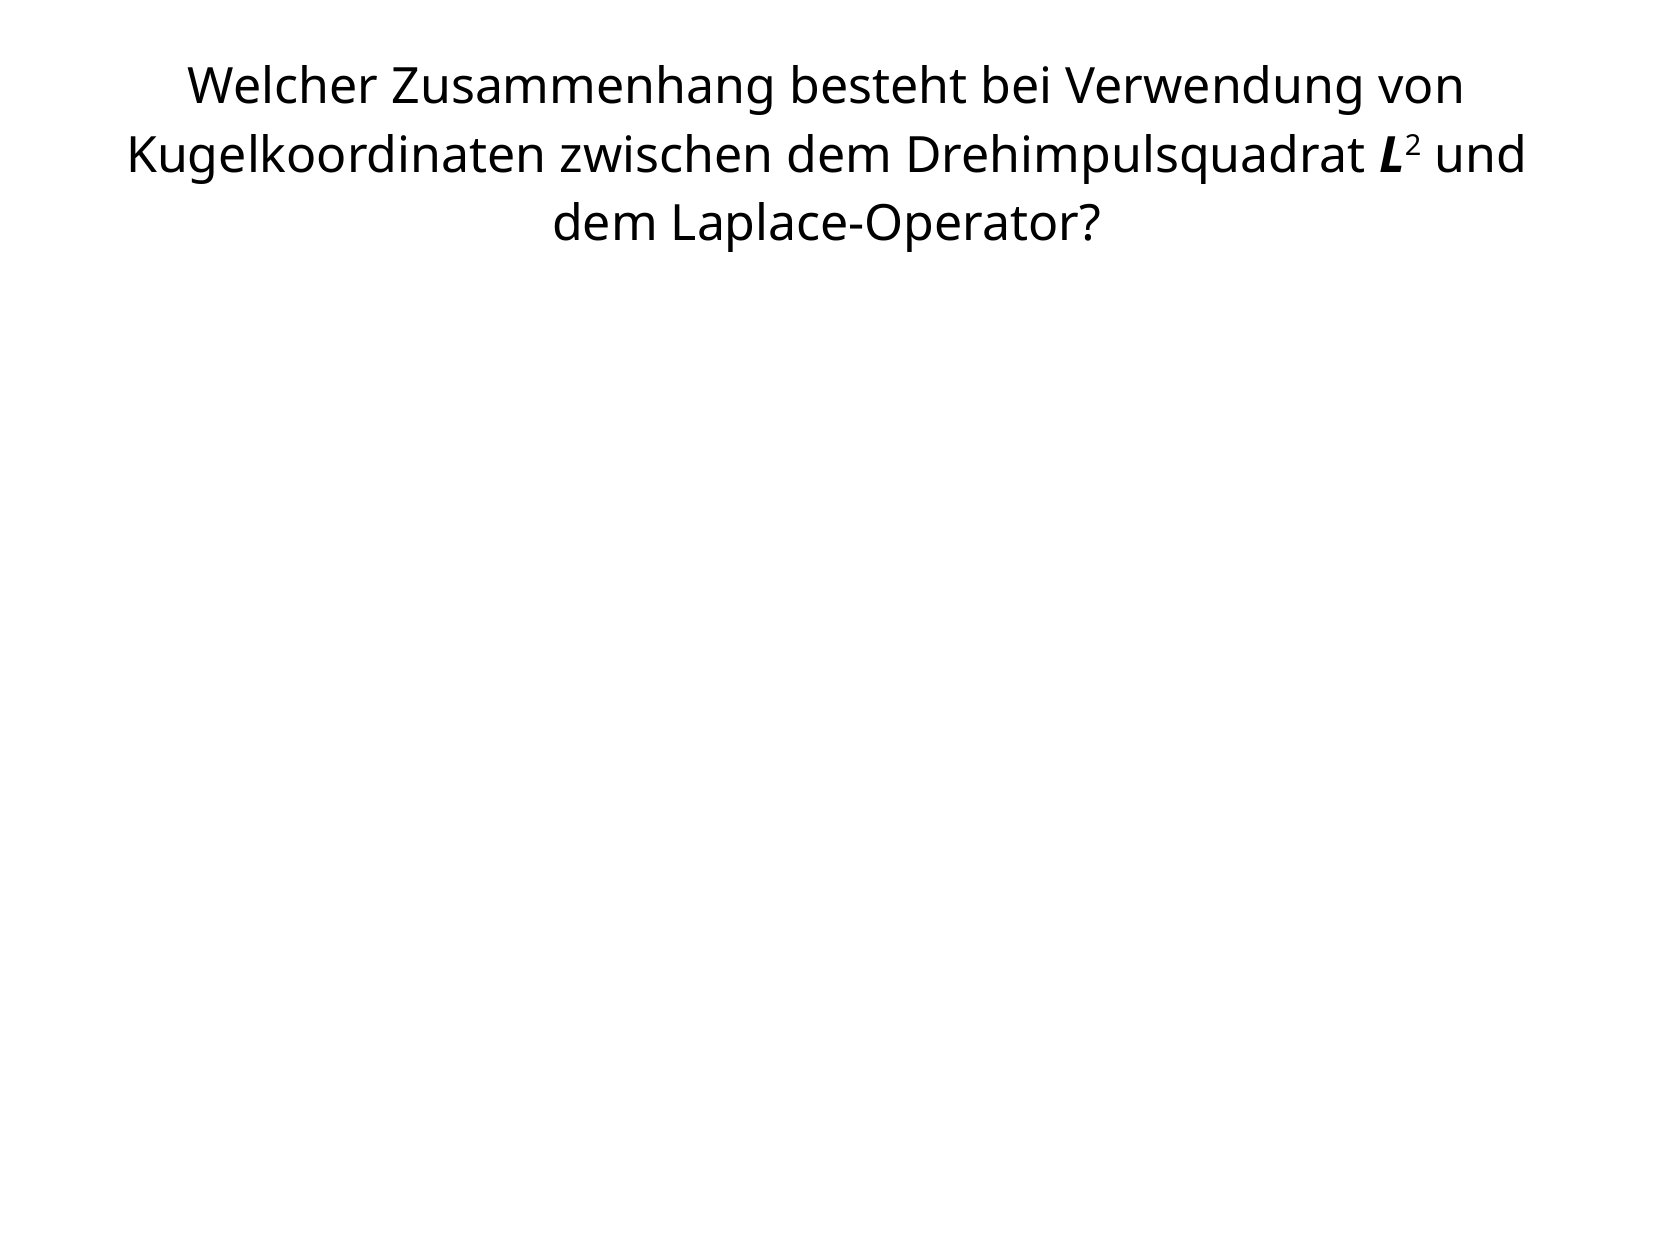

# Welcher Zusammenhang besteht bei Verwendung von Kugelkoordinaten zwischen dem Drehimpulsquadrat L2 und dem Laplace-Operator?